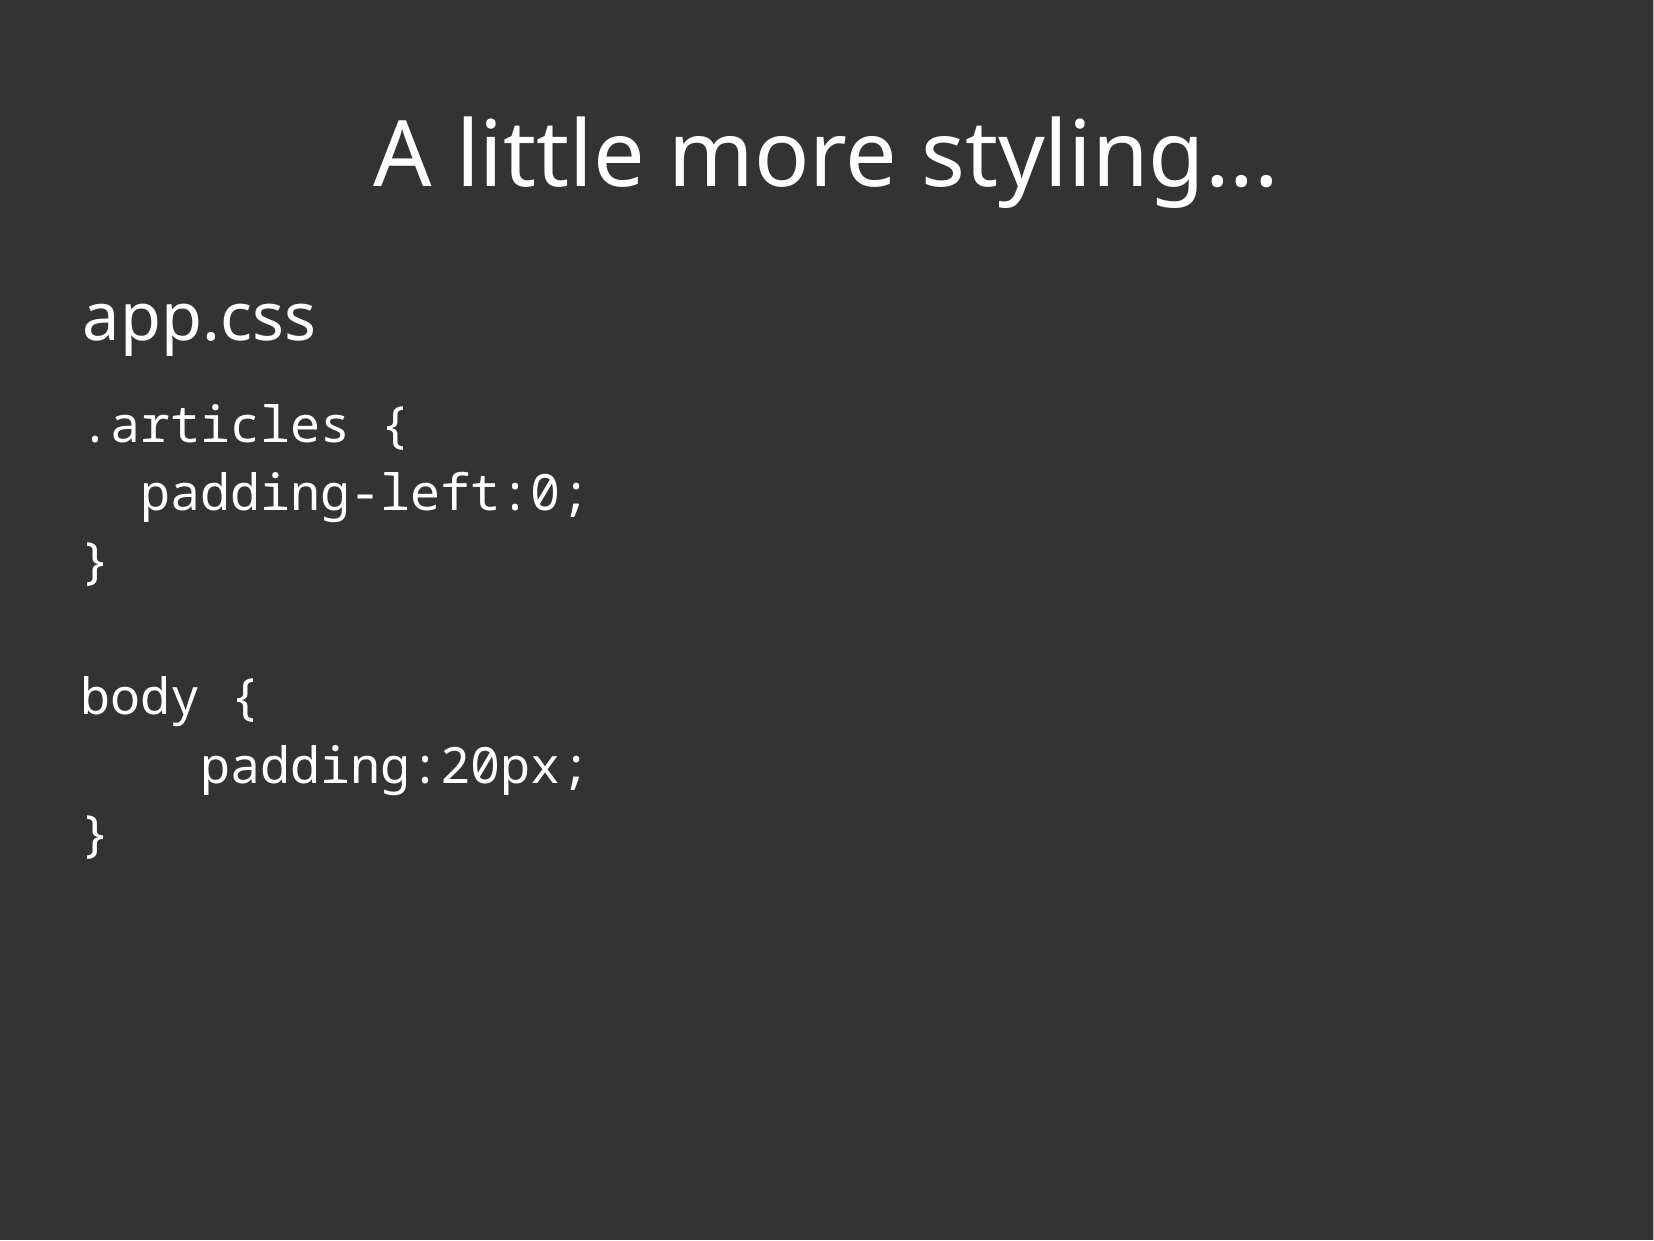

# A little more styling...
app.css
.articles {
 padding-left:0;
}
body {
 padding:20px;
}